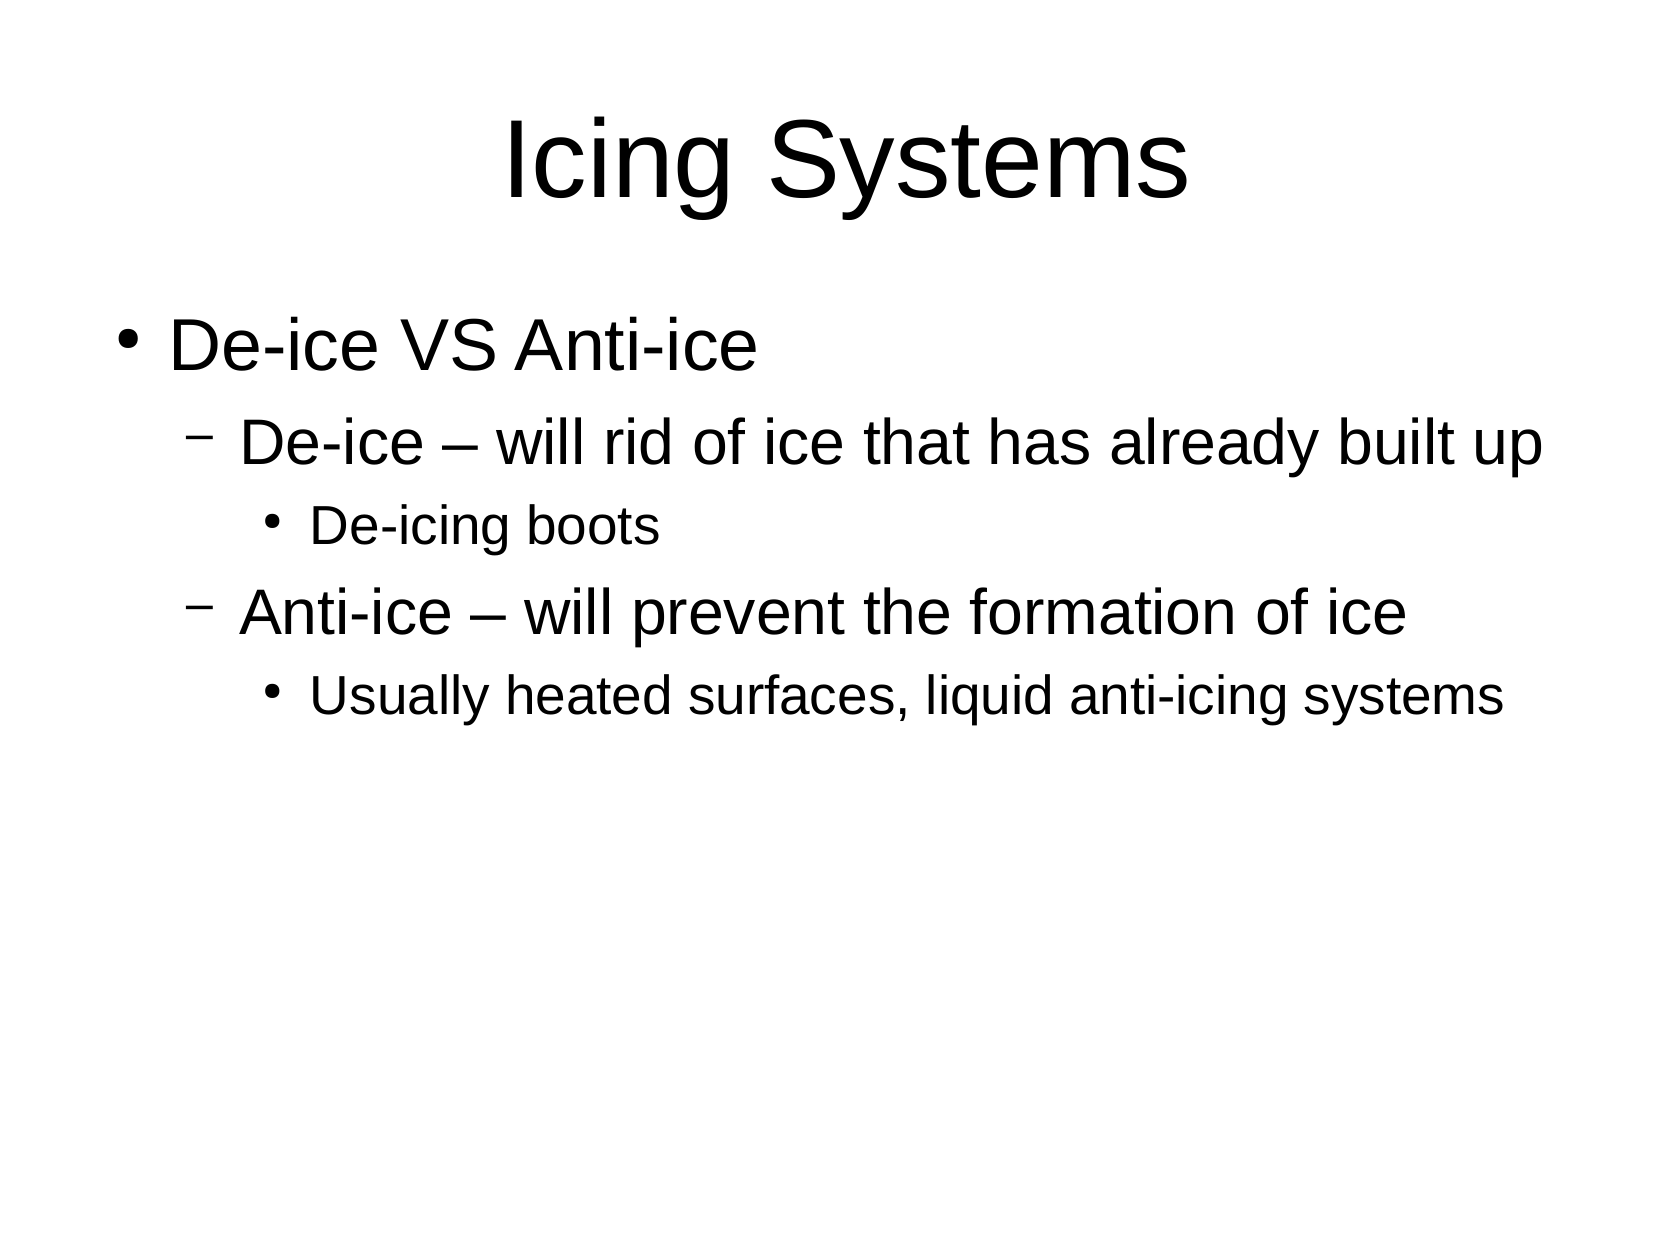

# Icing Systems
De-ice VS Anti-ice
De-ice – will rid of ice that has already built up
De-icing boots
Anti-ice – will prevent the formation of ice
Usually heated surfaces, liquid anti-icing systems